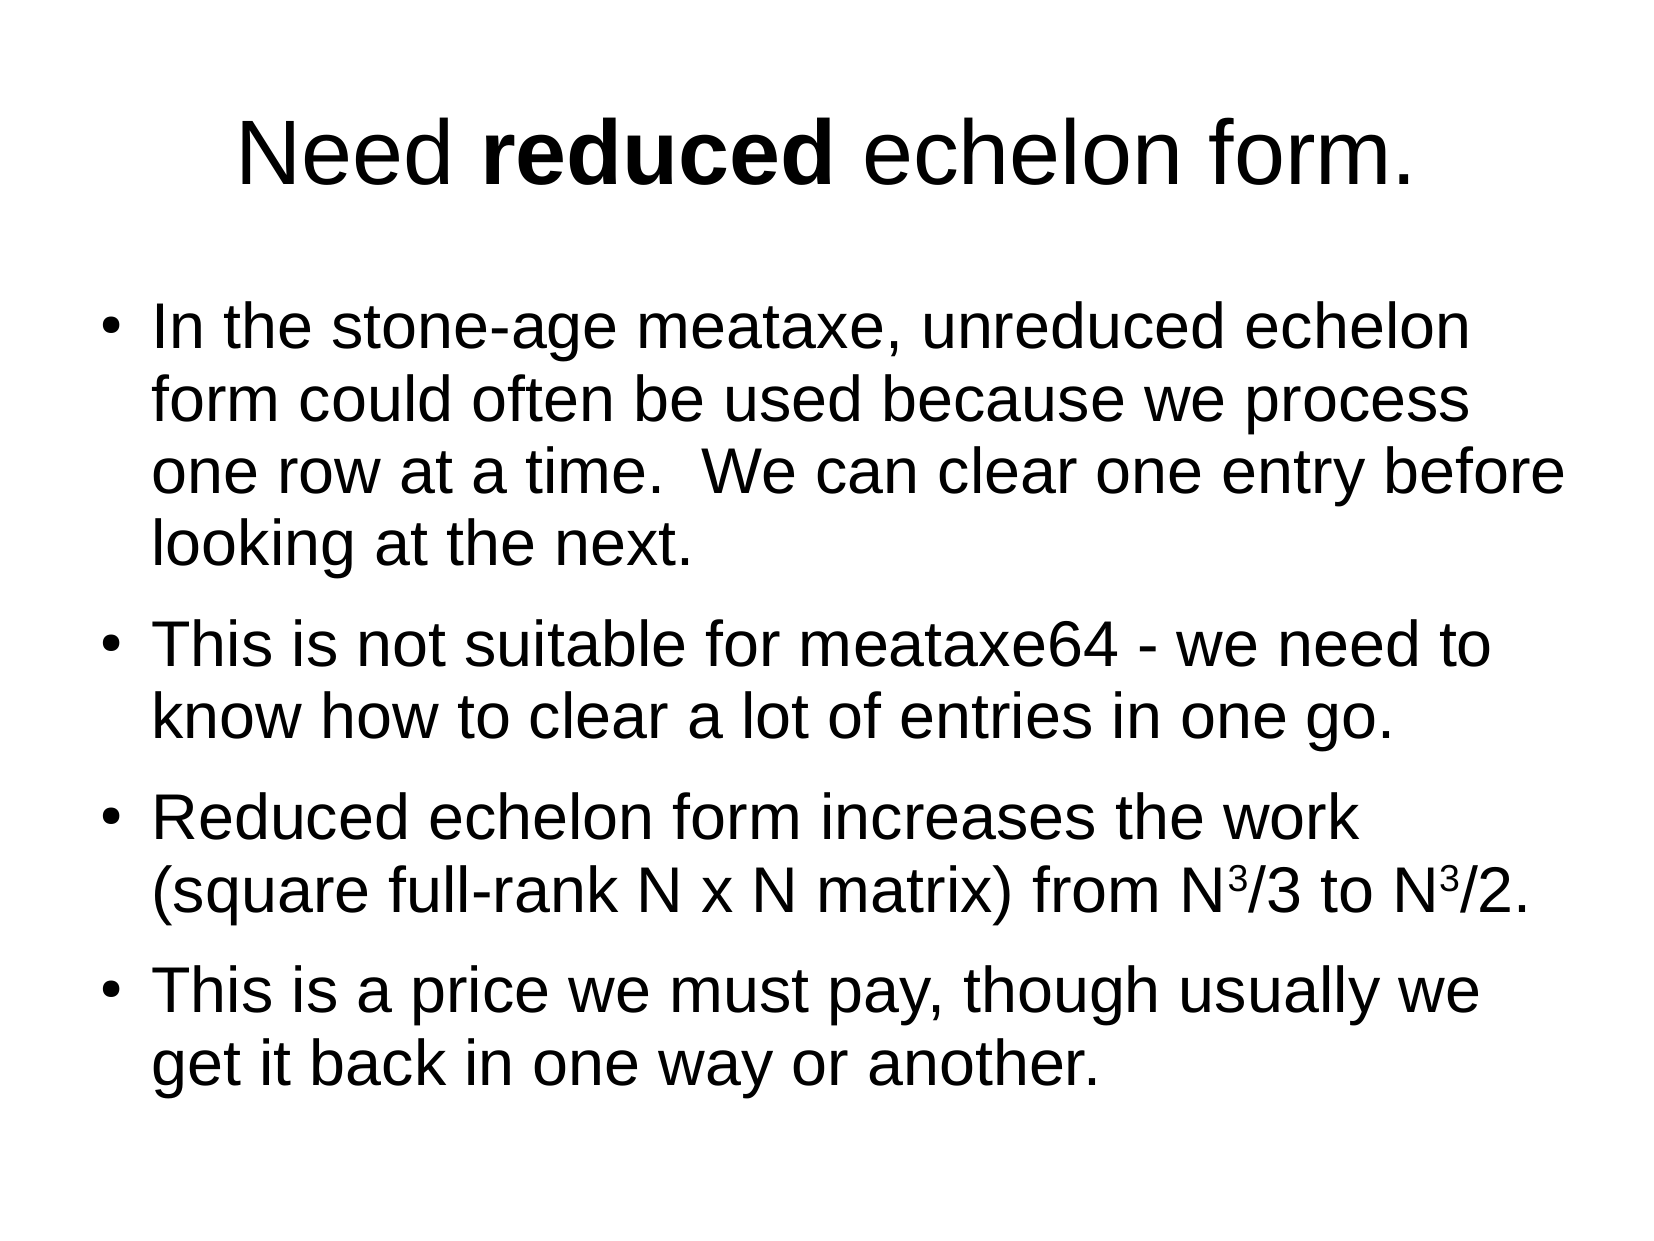

# Need reduced echelon form.
In the stone-age meataxe, unreduced echelon form could often be used because we process one row at a time. We can clear one entry before looking at the next.
This is not suitable for meataxe64 - we need to know how to clear a lot of entries in one go.
Reduced echelon form increases the work (square full-rank N x N matrix) from N3/3 to N3/2.
This is a price we must pay, though usually we get it back in one way or another.